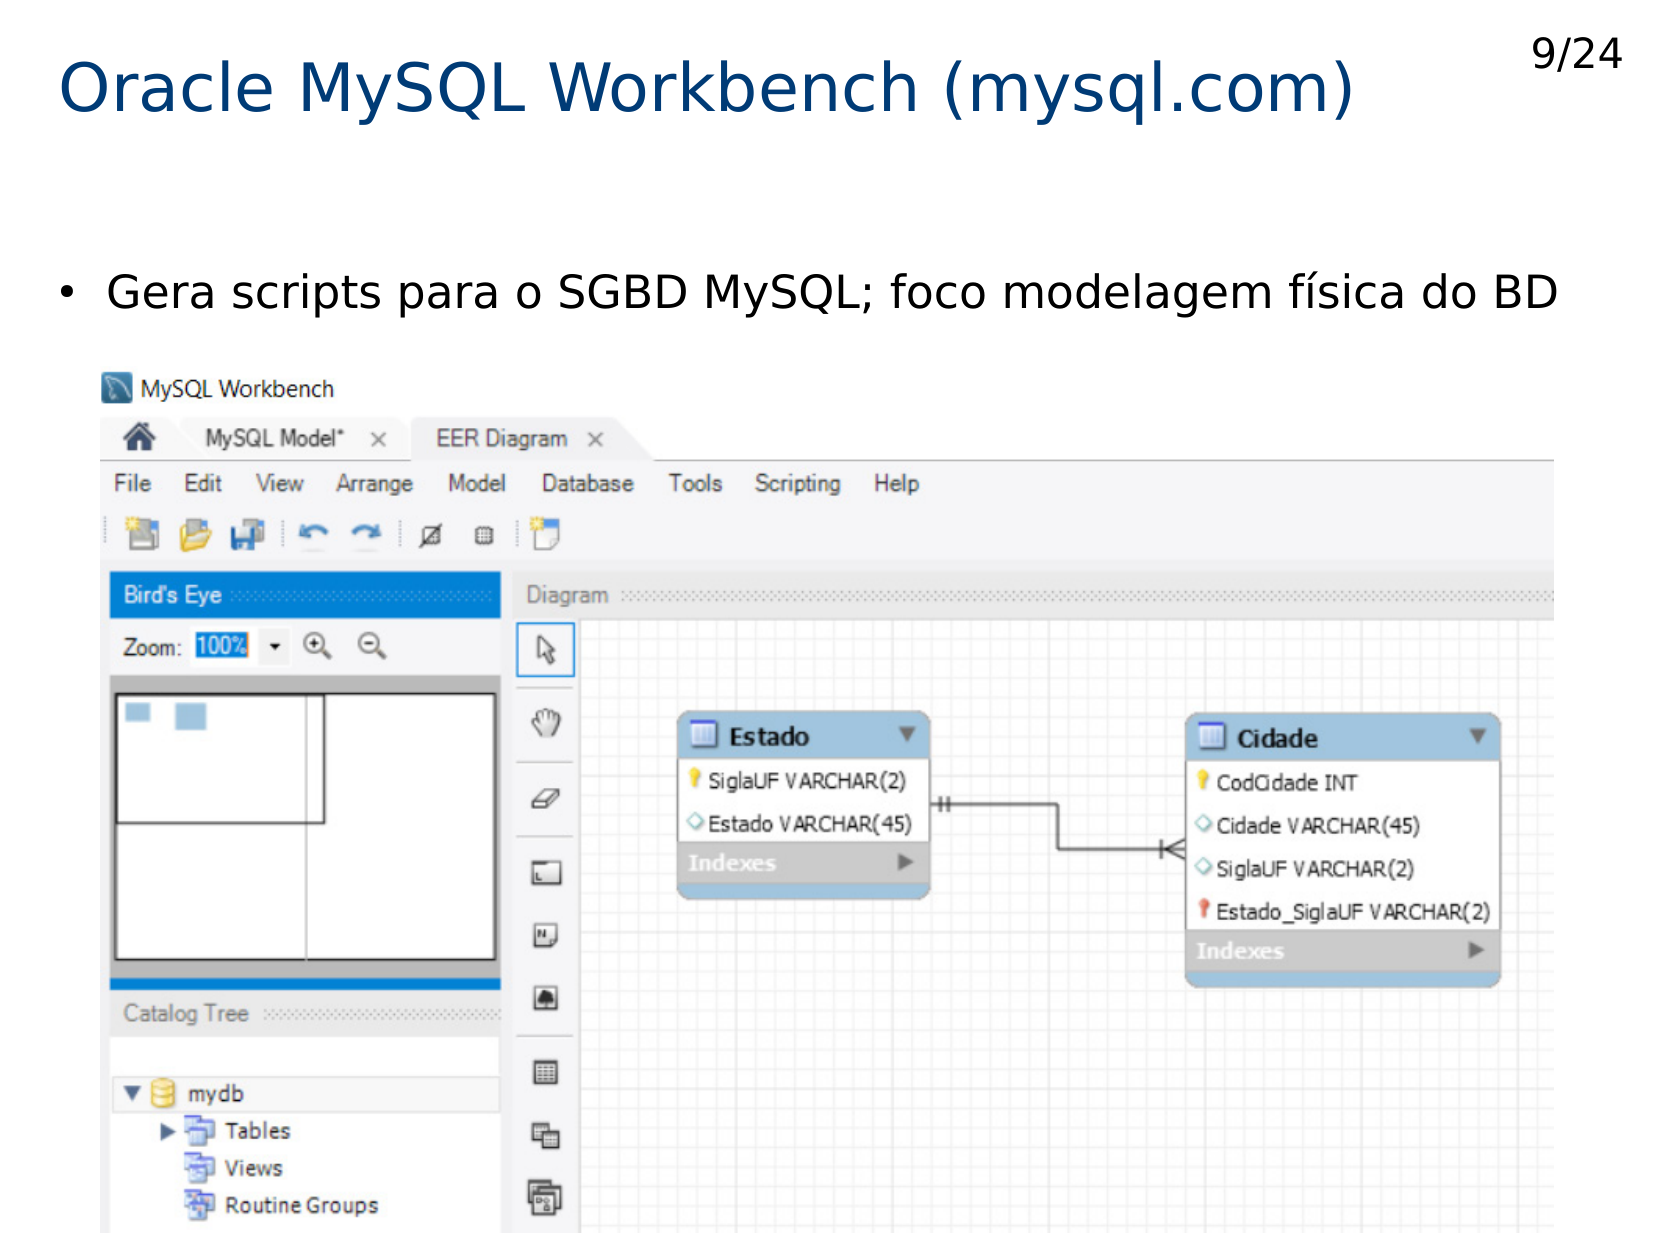

# Oracle MySQL Workbench (mysql.com)
9
Gera scripts para o SGBD MySQL; foco modelagem física do BD